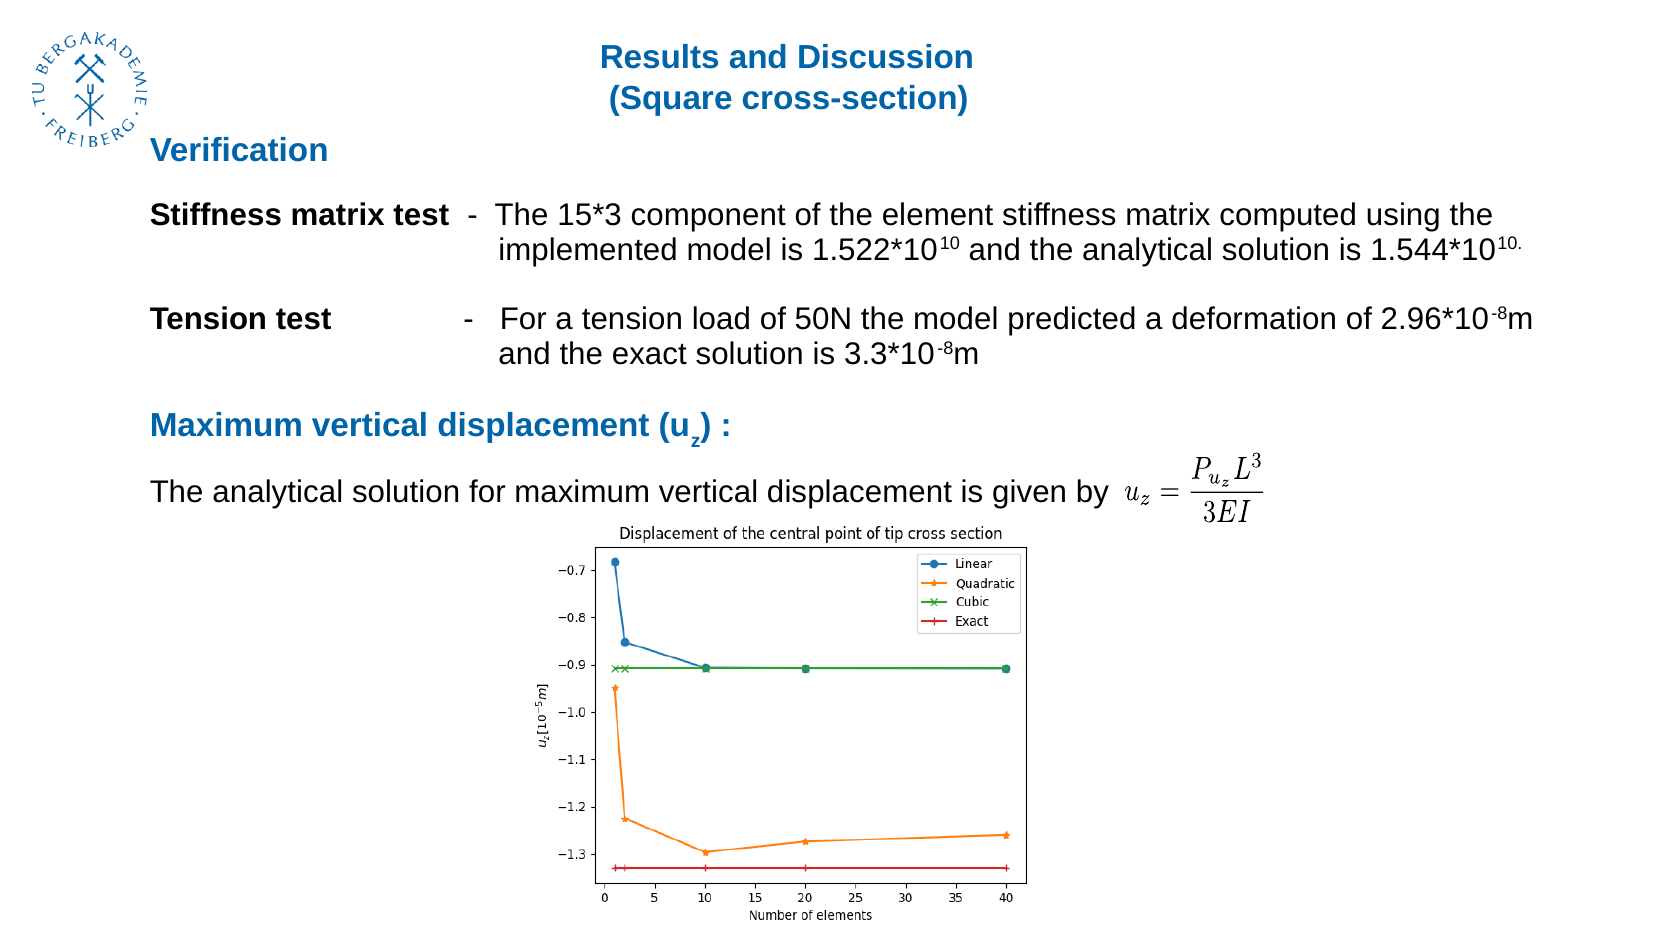

Results and Discussion
 (Square cross-section)
Verification
Stiffness matrix test - The 15*3 component of the element stiffness matrix computed using the implemented model is 1.522*1010 and the analytical solution is 1.544*1010.
Tension test - For a tension load of 50N the model predicted a deformation of 2.96*10-8m and the exact solution is 3.3*10-8m
Maximum vertical displacement (uz) :
The analytical solution for maximum vertical displacement is given by